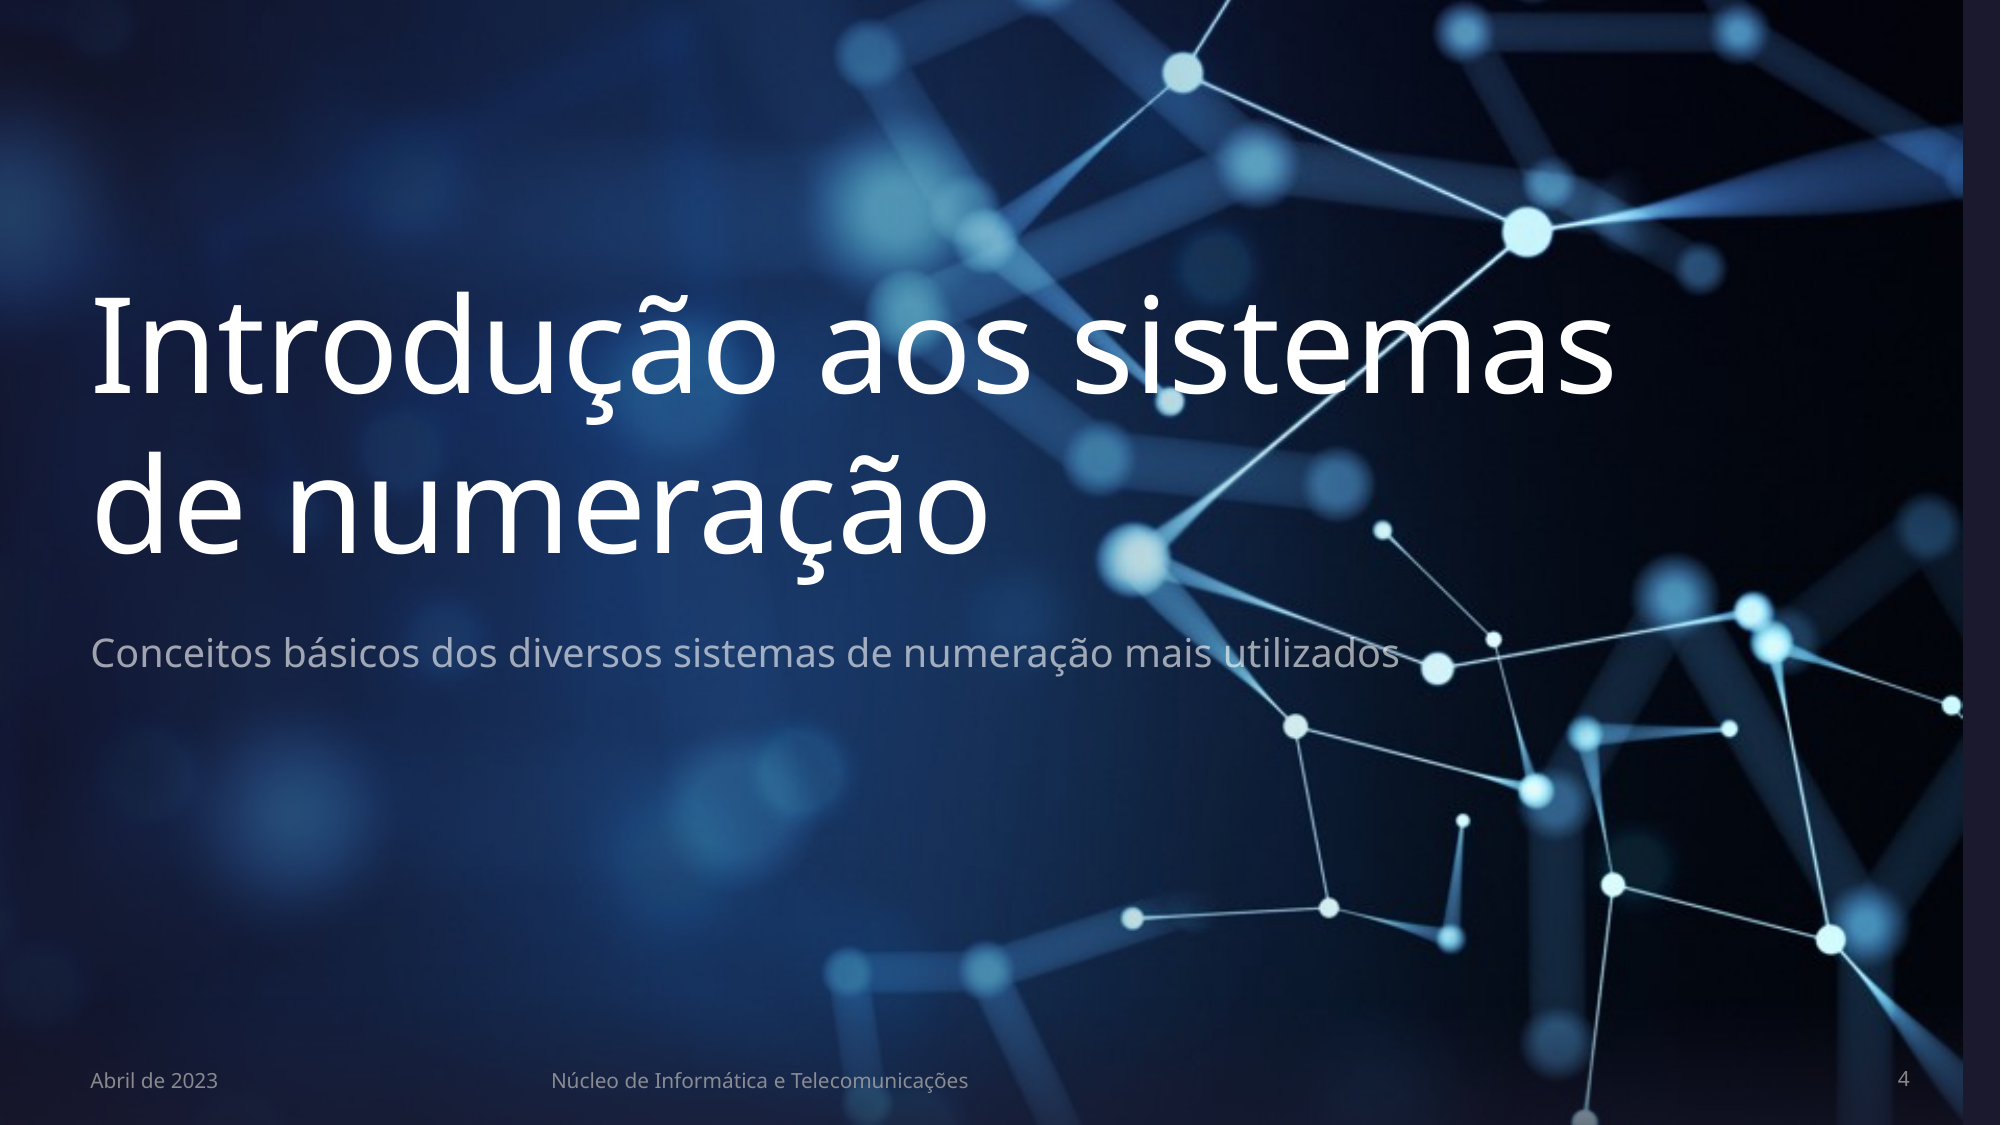

# Introdução aos sistemas de numeração
Conceitos básicos dos diversos sistemas de numeração mais utilizados
Abril de 2023
Núcleo de Informática e Telecomunicações